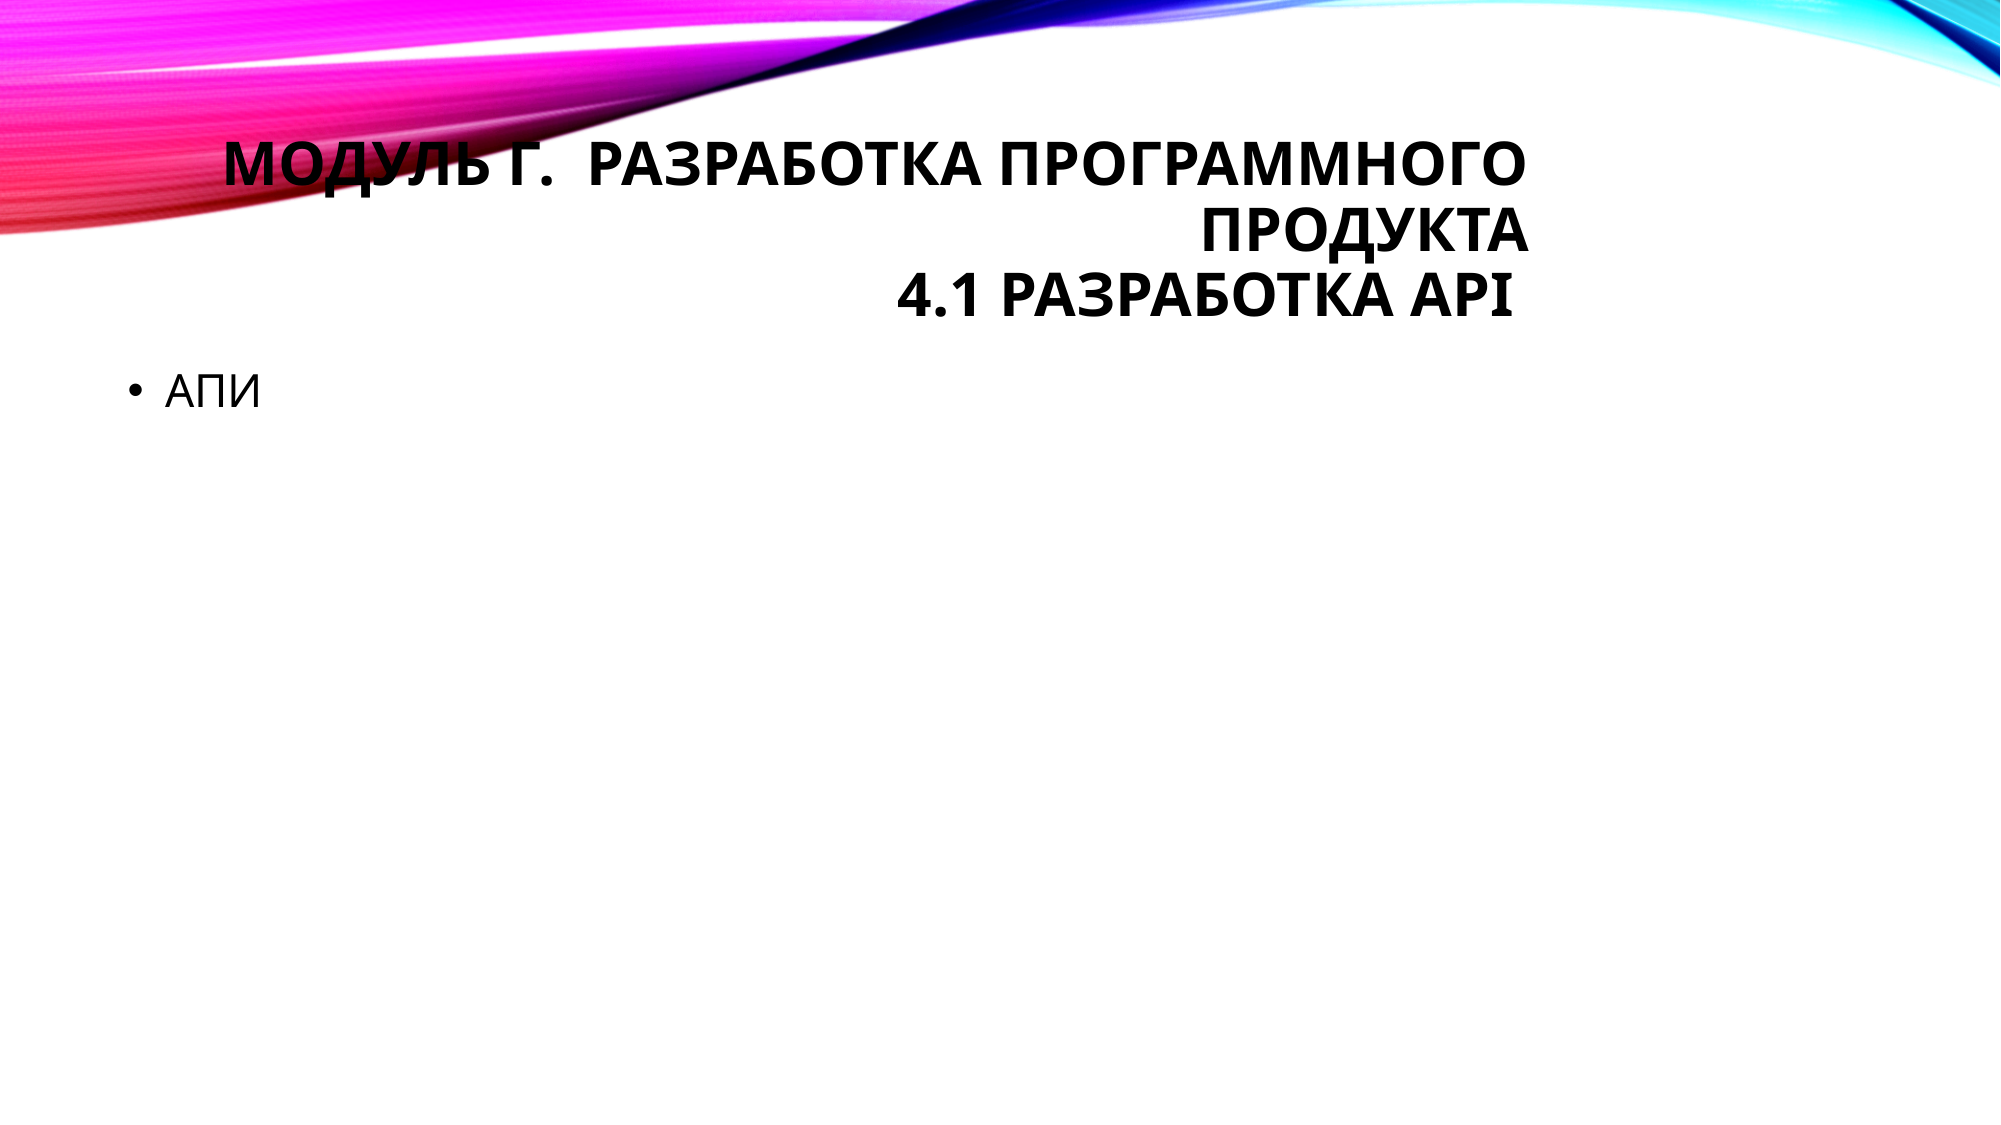

# Модуль Г. Разработка программного продукта 4.1 Разработка API
АПИ